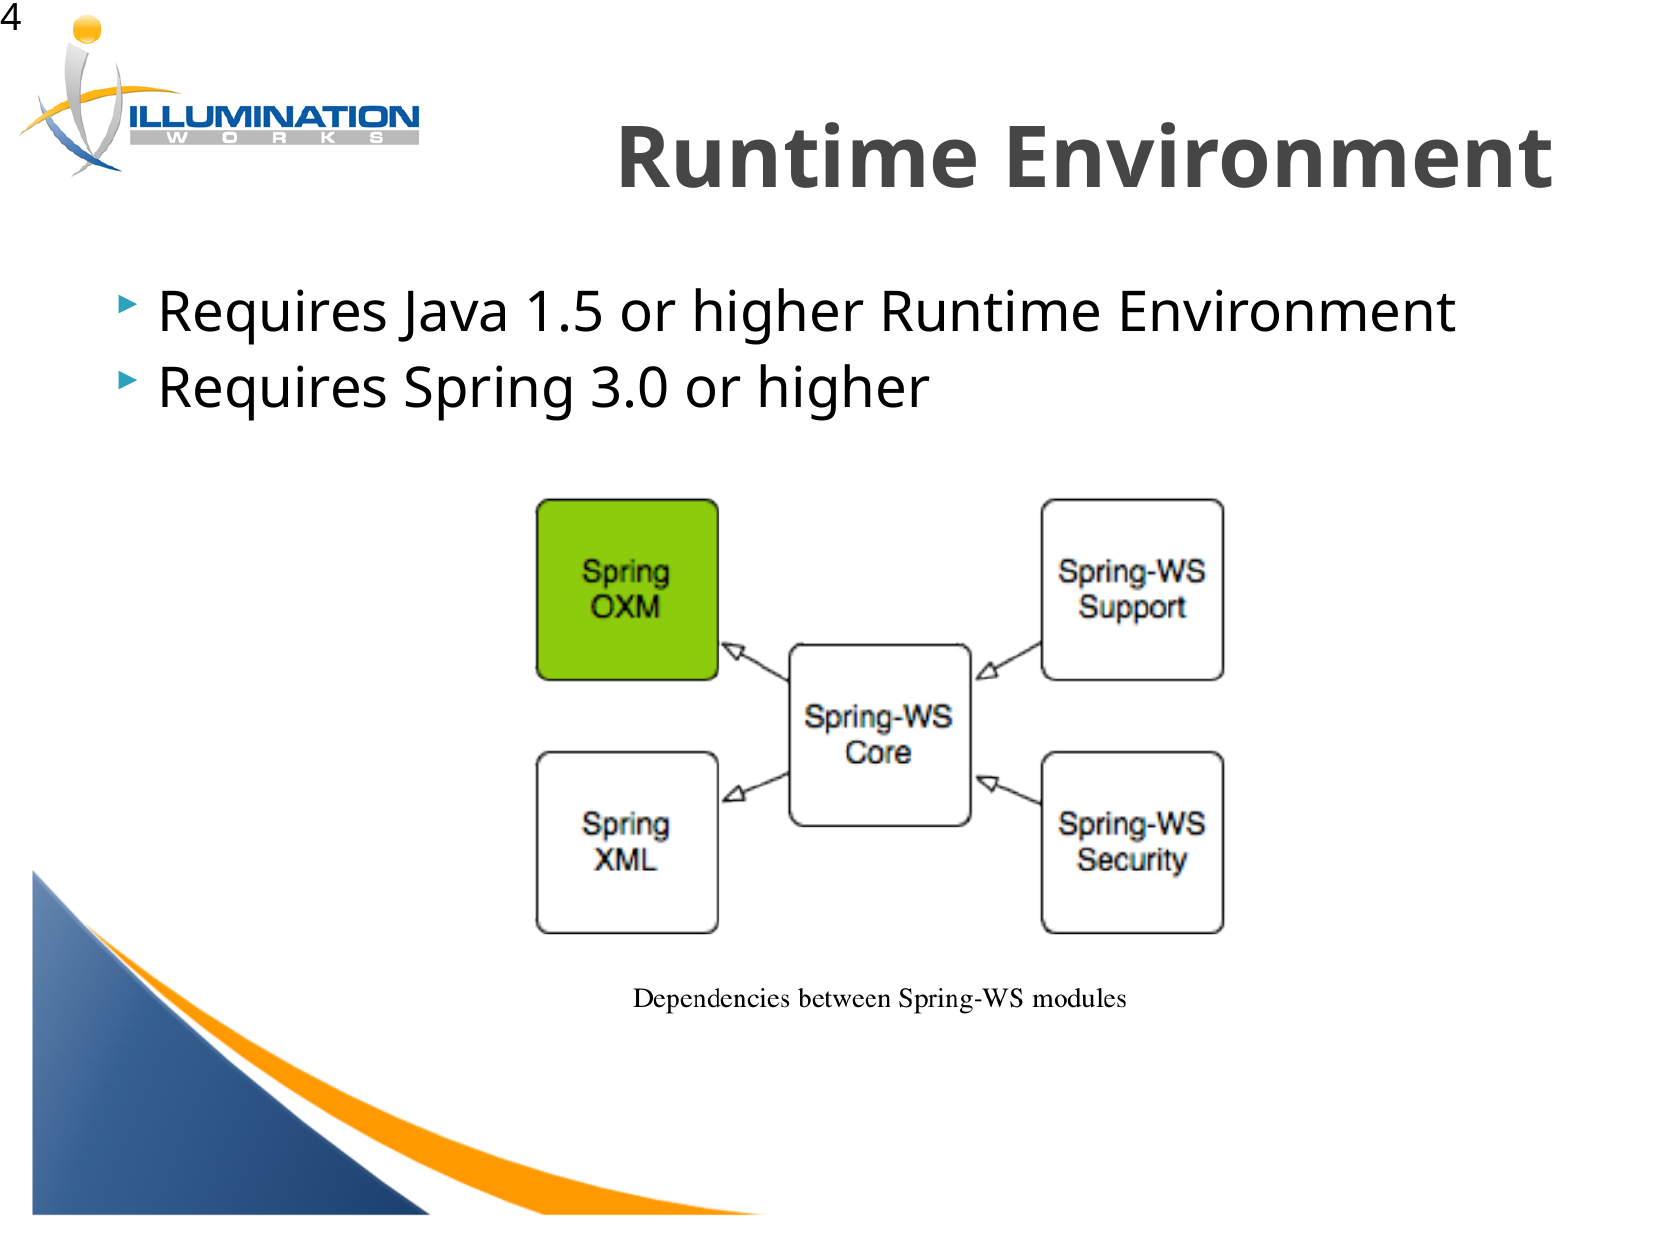

Runtime Environment
# Requires Java 1.5 or higher Runtime Environment
Requires Spring 3.0 or higher